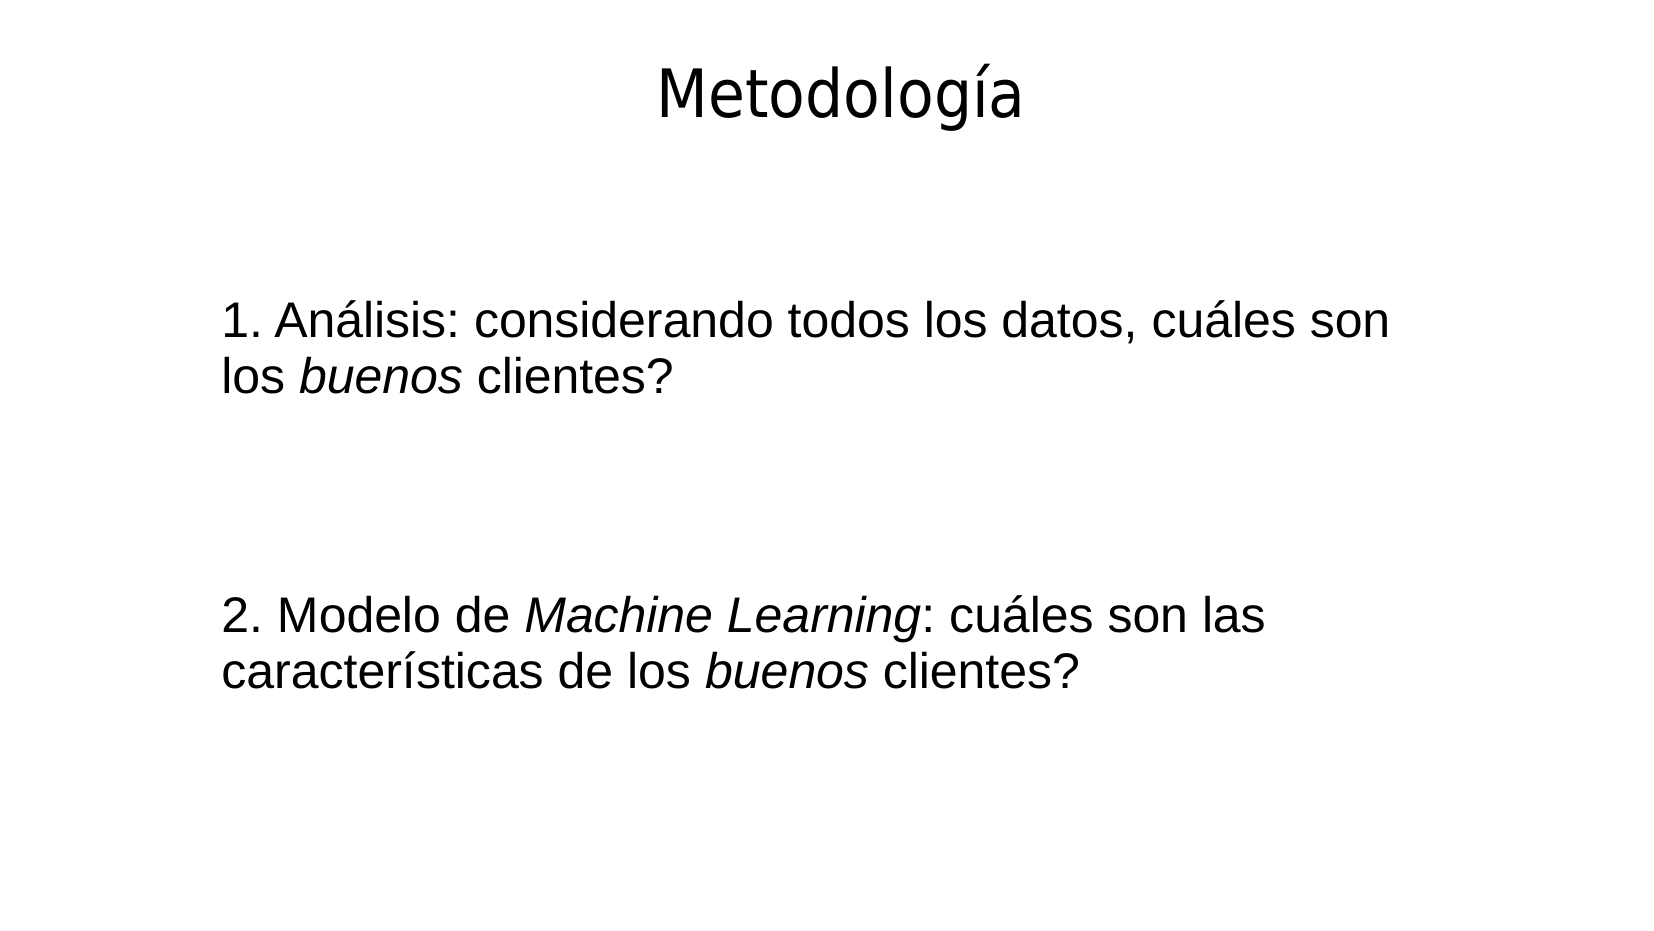

# Metodología
1. Análisis: considerando todos los datos, cuáles son los buenos clientes?
2. Modelo de Machine Learning: cuáles son las características de los buenos clientes?